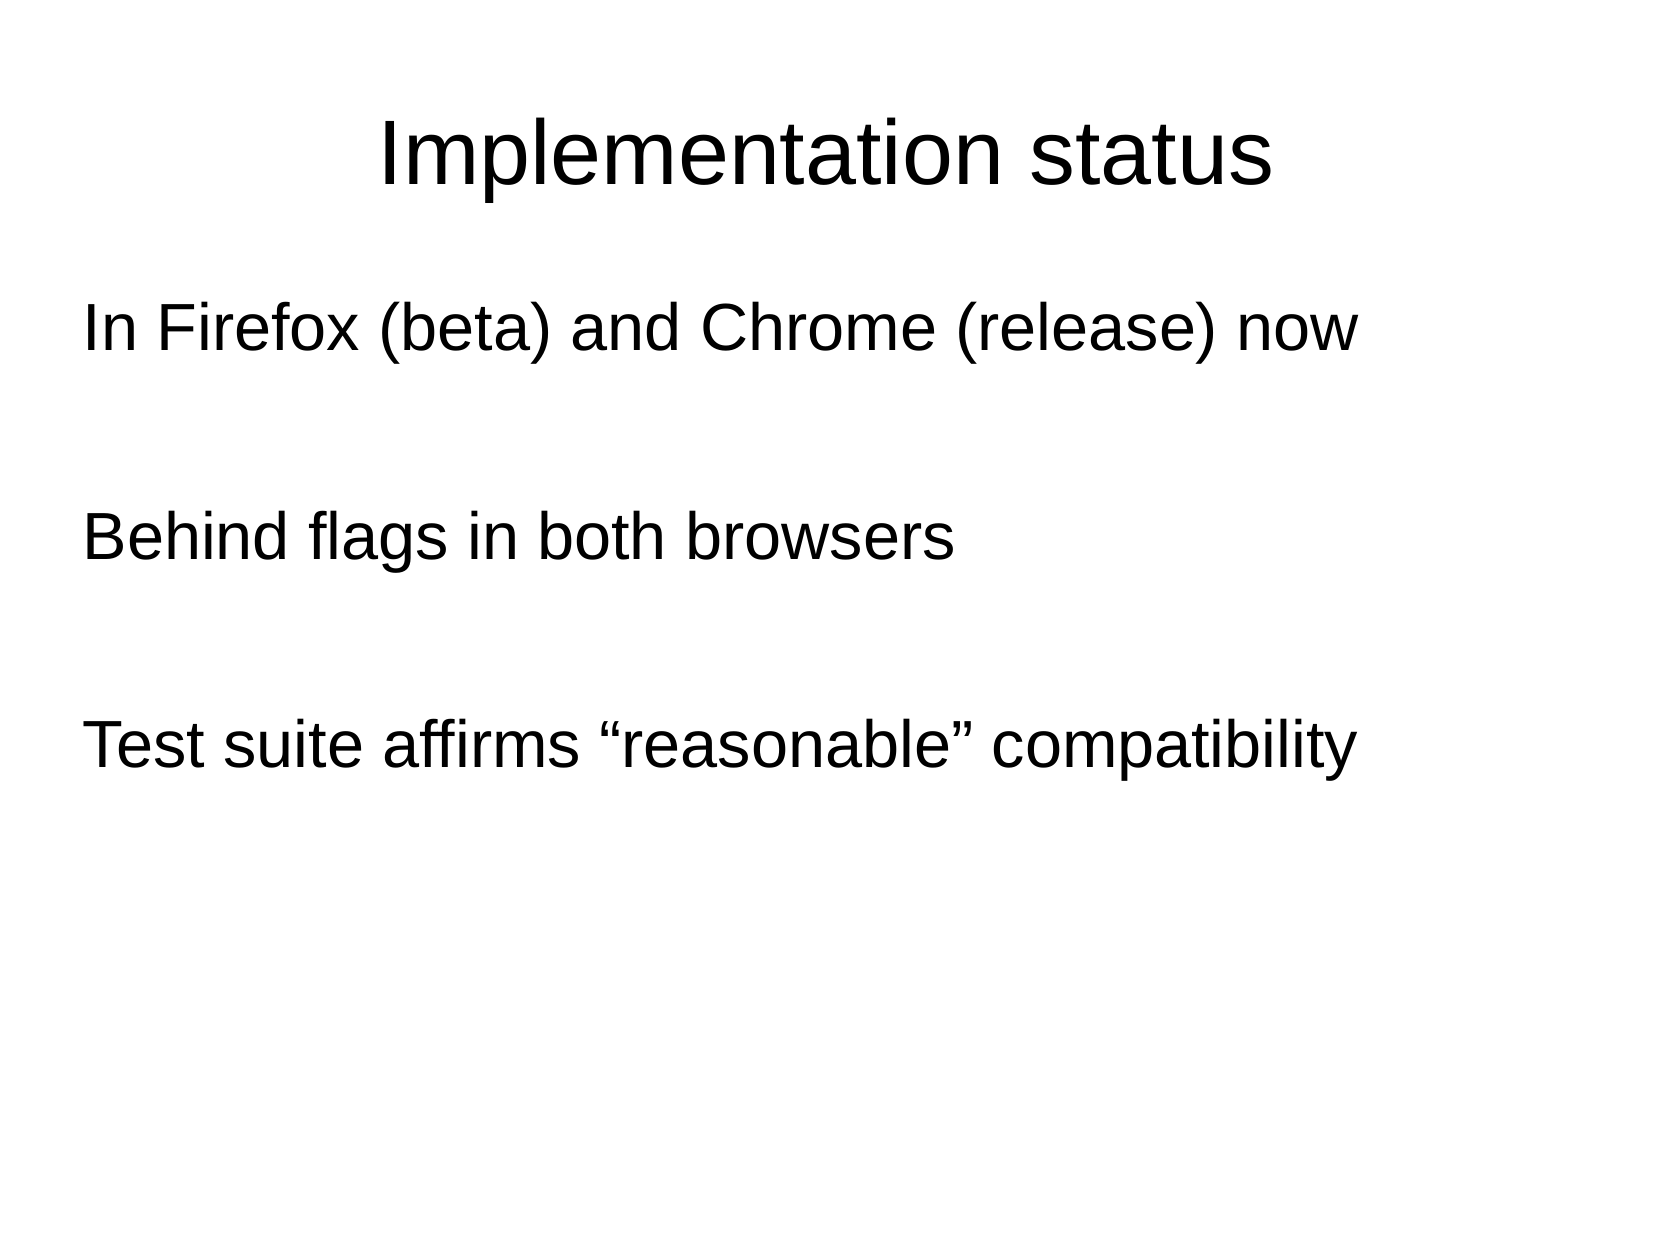

# Implementation status
In Firefox (beta) and Chrome (release) now
Behind flags in both browsers
Test suite affirms “reasonable” compatibility